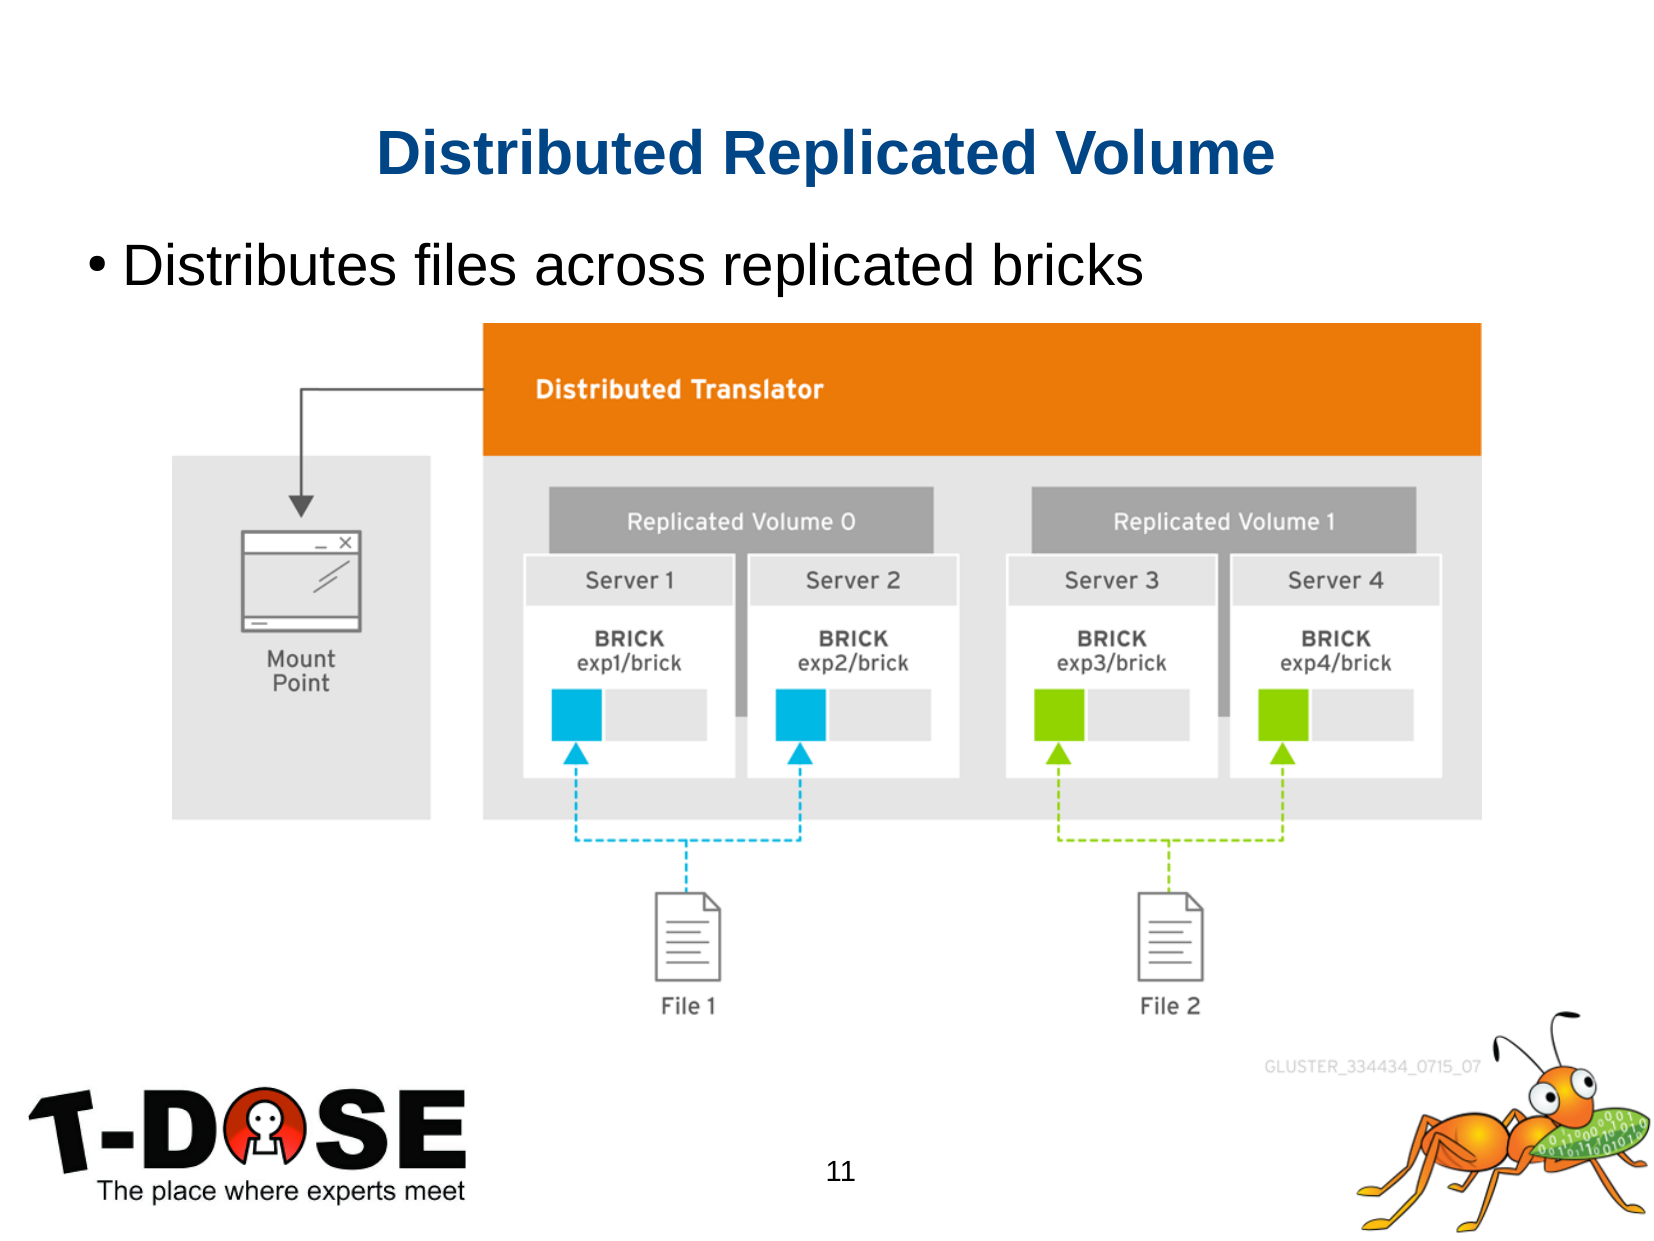

Distributed Replicated Volume
# Distributes files across replicated bricks
11